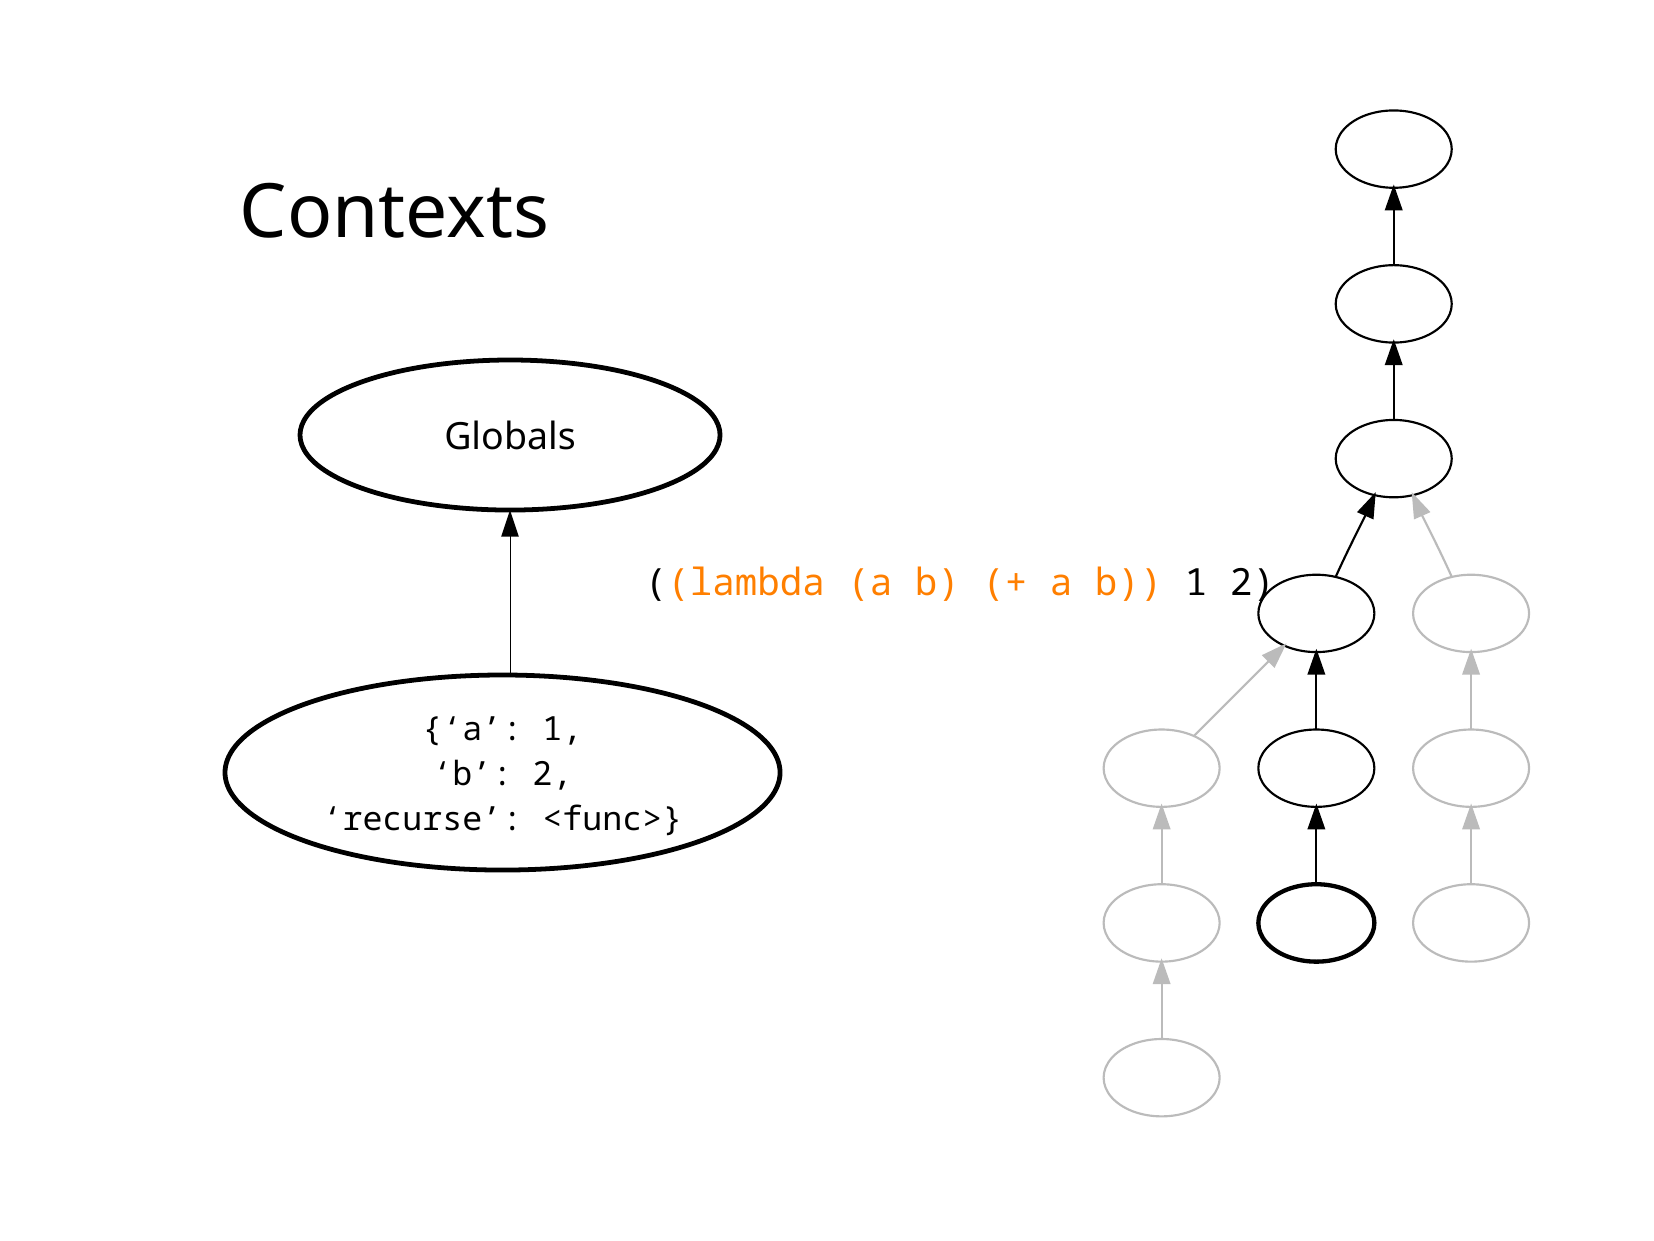

Contexts
Globals
((lambda (a b) (+ a b)) 1 2)
{‘a’: 1,
‘b’: 2,
‘recurse’: <func>}